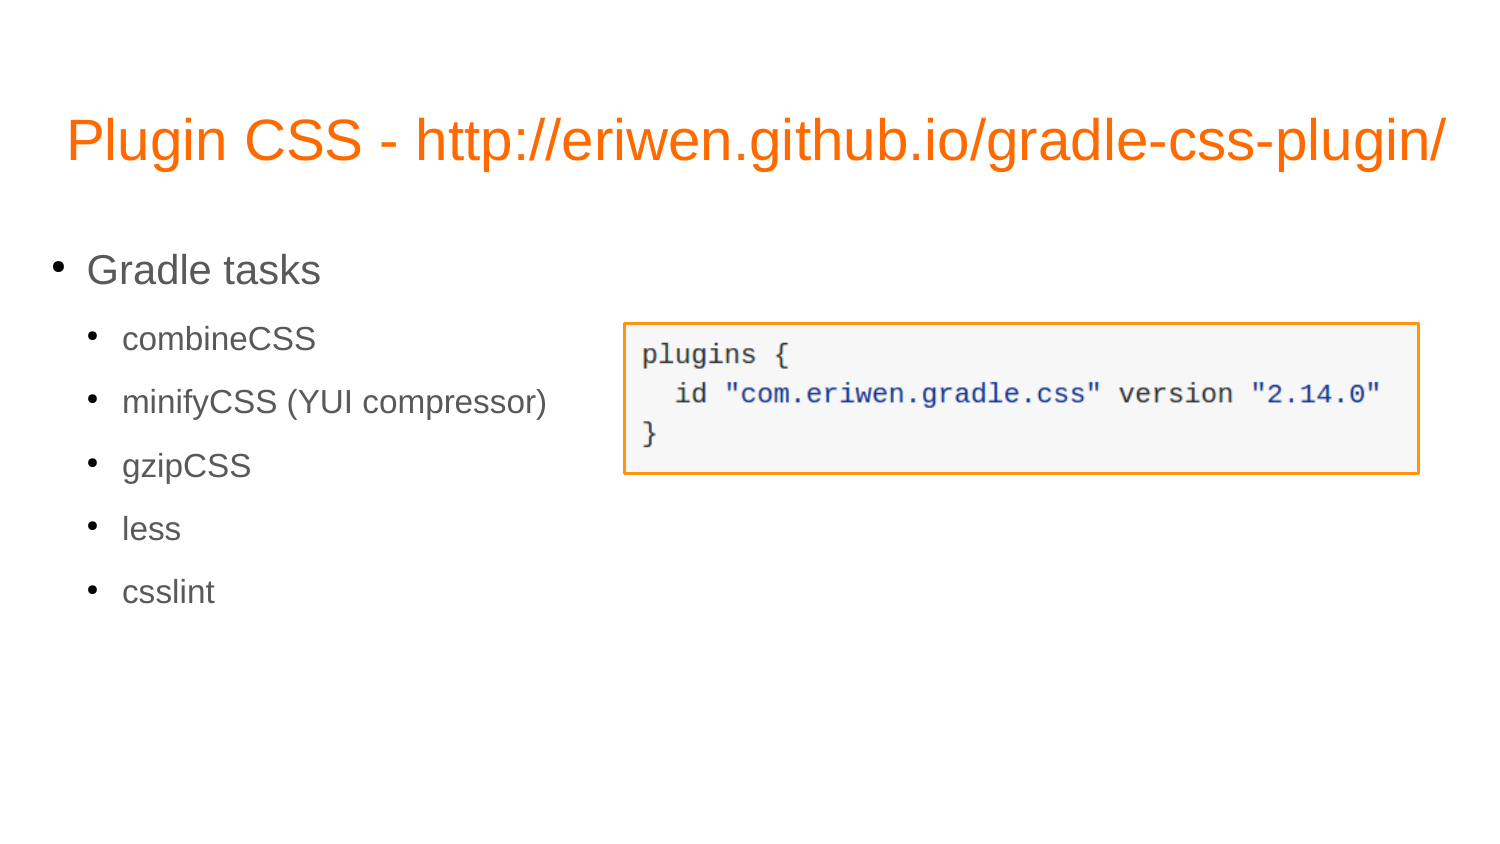

# Plugin CSS - http://eriwen.github.io/gradle-css-plugin/
Gradle tasks
combineCSS
minifyCSS (YUI compressor)
gzipCSS
less
csslint